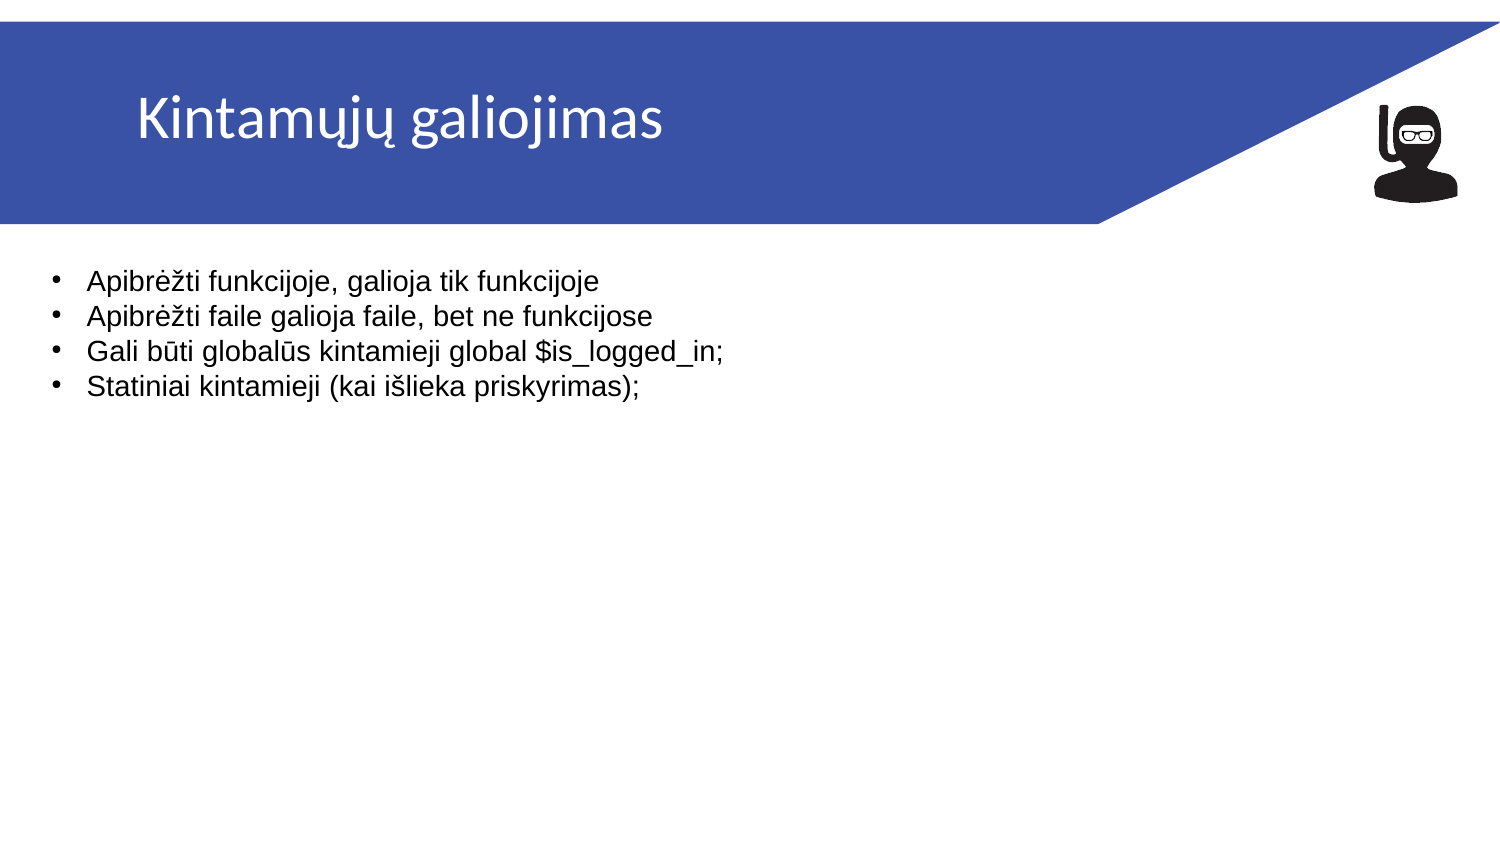

# Kintamųjų galiojimas
Apibrėžti funkcijoje, galioja tik funkcijoje
Apibrėžti faile galioja faile, bet ne funkcijose
Gali būti globalūs kintamieji global $is_logged_in;
Statiniai kintamieji (kai išlieka priskyrimas);